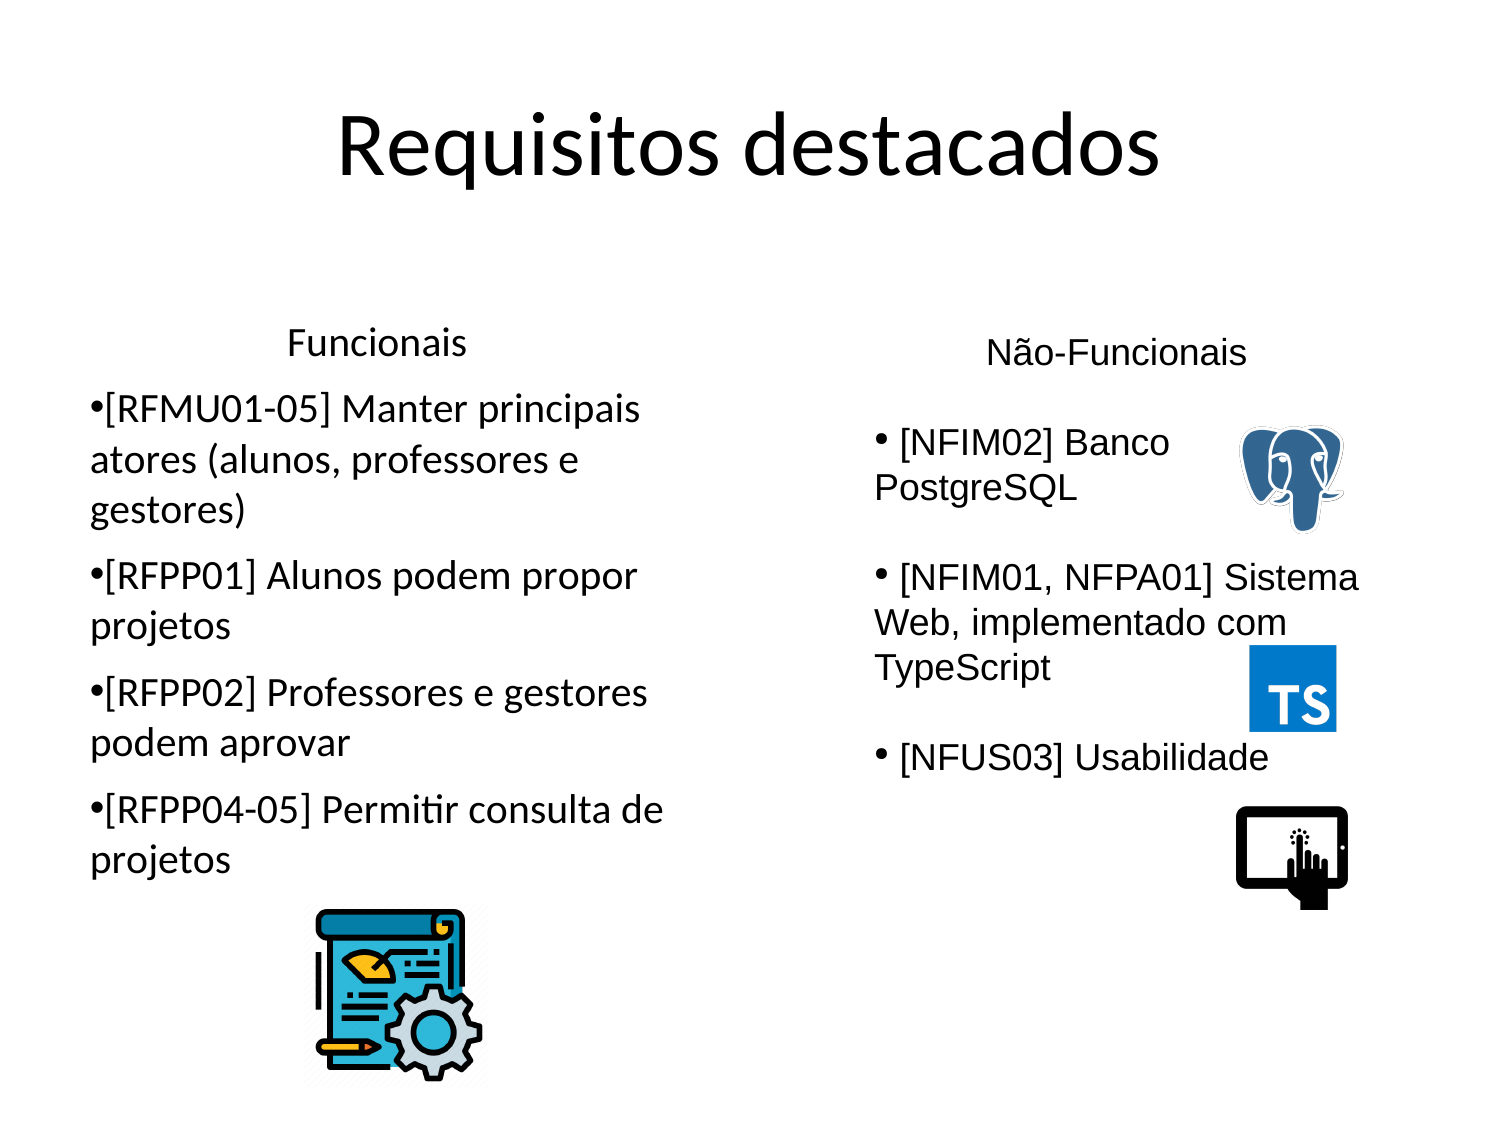

# Requisitos destacados
Funcionais
[RFMU01-05] Manter principais atores (alunos, professores e gestores)
[RFPP01] Alunos podem propor projetos
[RFPP02] Professores e gestores podem aprovar
[RFPP04-05] Permitir consulta de projetos
Não-Funcionais
 [NFIM02] Banco PostgreSQL
 [NFIM01, NFPA01] Sistema Web, implementado com TypeScript
 [NFUS03] Usabilidade